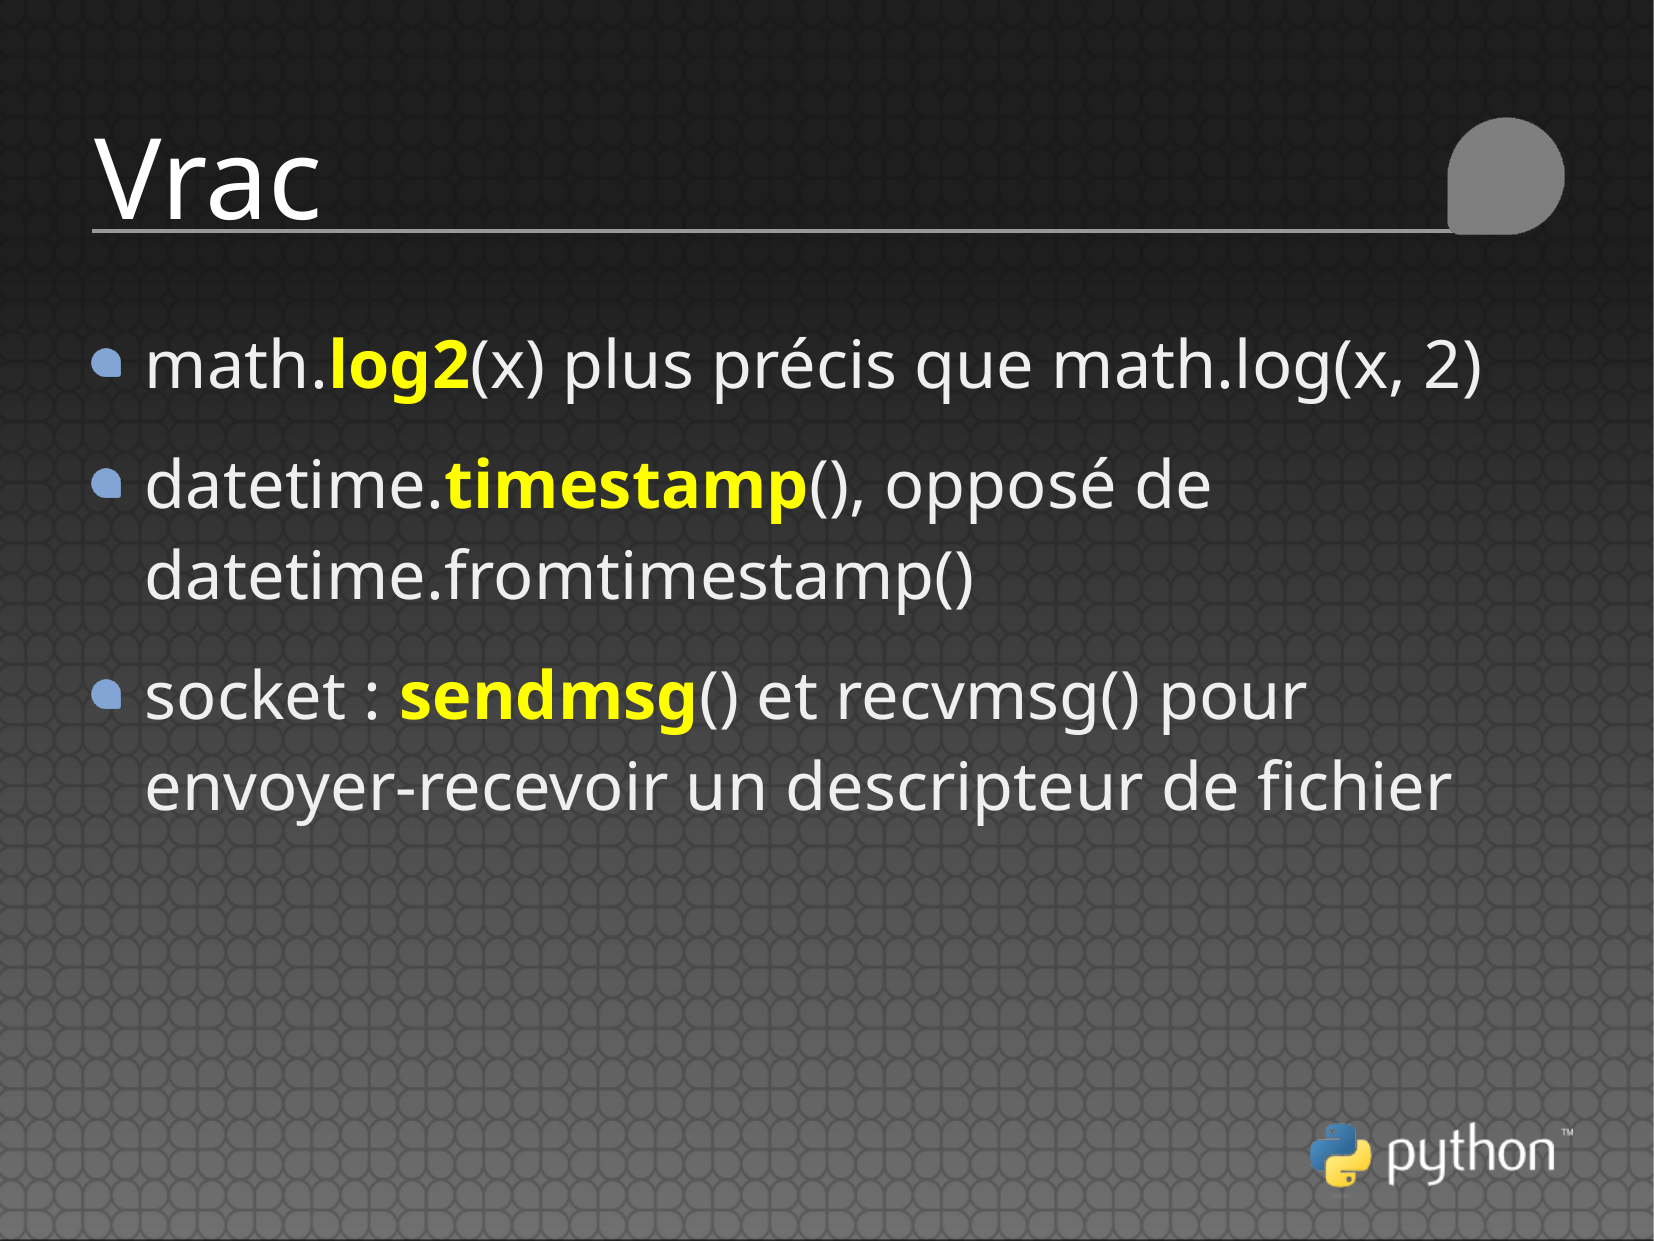

Vrac
# math.log2(x) plus précis que math.log(x, 2)
datetime.timestamp(), opposé de datetime.fromtimestamp()
socket : sendmsg() et recvmsg() pour envoyer-recevoir un descripteur de fichier